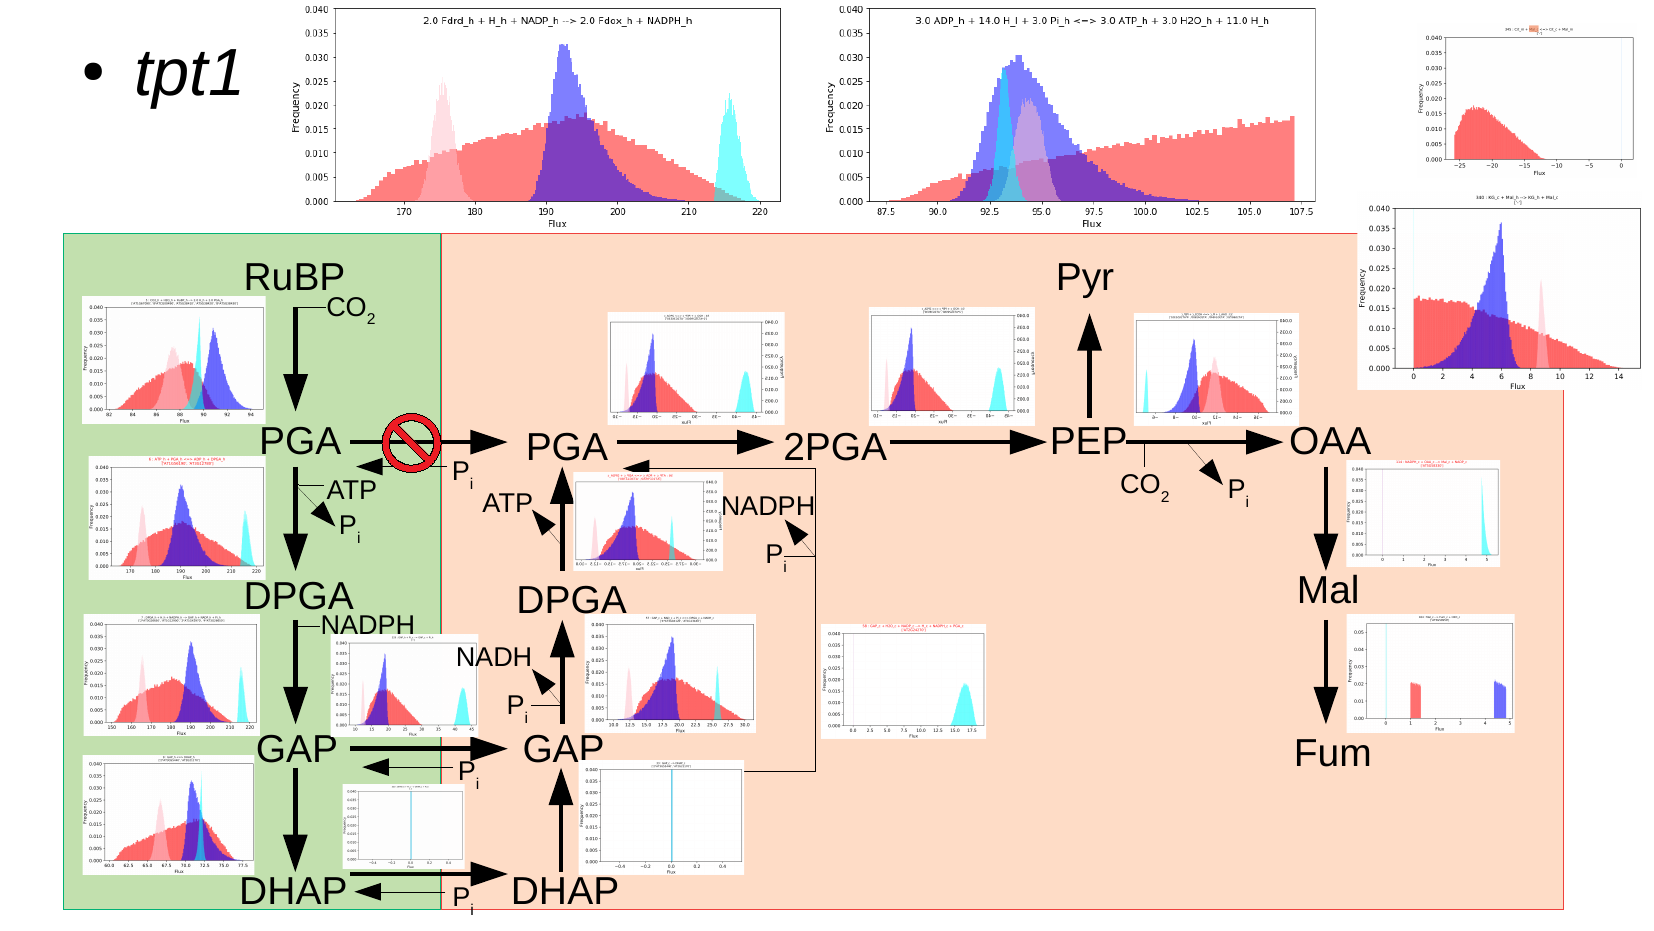

# ​tpt1
RuBP
Pyr
CO2
PGA
PEP
OAA
PGA
2PGA
Pi
CO2
Pi
ATP
ATP
NADPH
Pi
Pi
Mal
DPGA
DPGA
NADPH
NADH
Pi
GAP
GAP
Fum
Pi
DHAP
DHAP
Pi